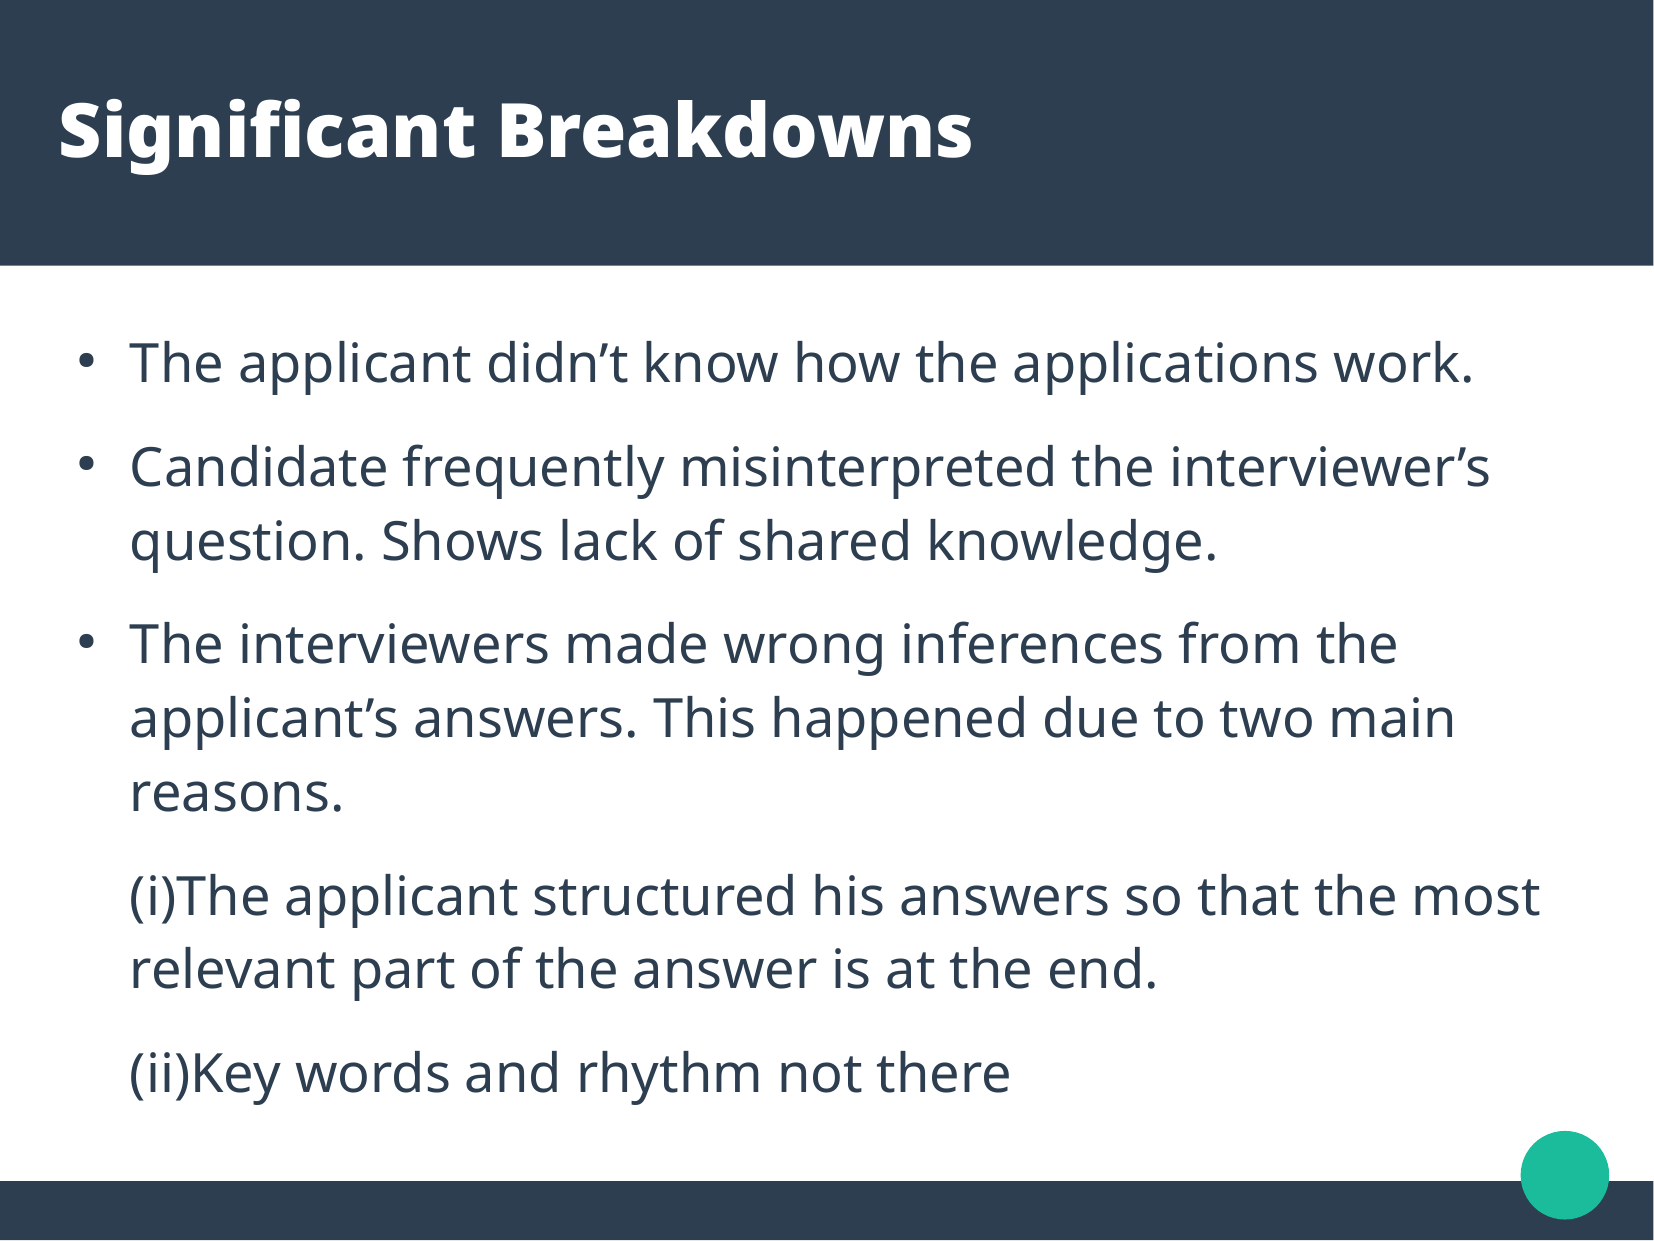

# Significant Breakdowns
The applicant didn’t know how the applications work.
Candidate frequently misinterpreted the interviewer’s question. Shows lack of shared knowledge.
The interviewers made wrong inferences from the applicant’s answers. This happened due to two main reasons.
(i)The applicant structured his answers so that the most relevant part of the answer is at the end.
(ii)Key words and rhythm not there